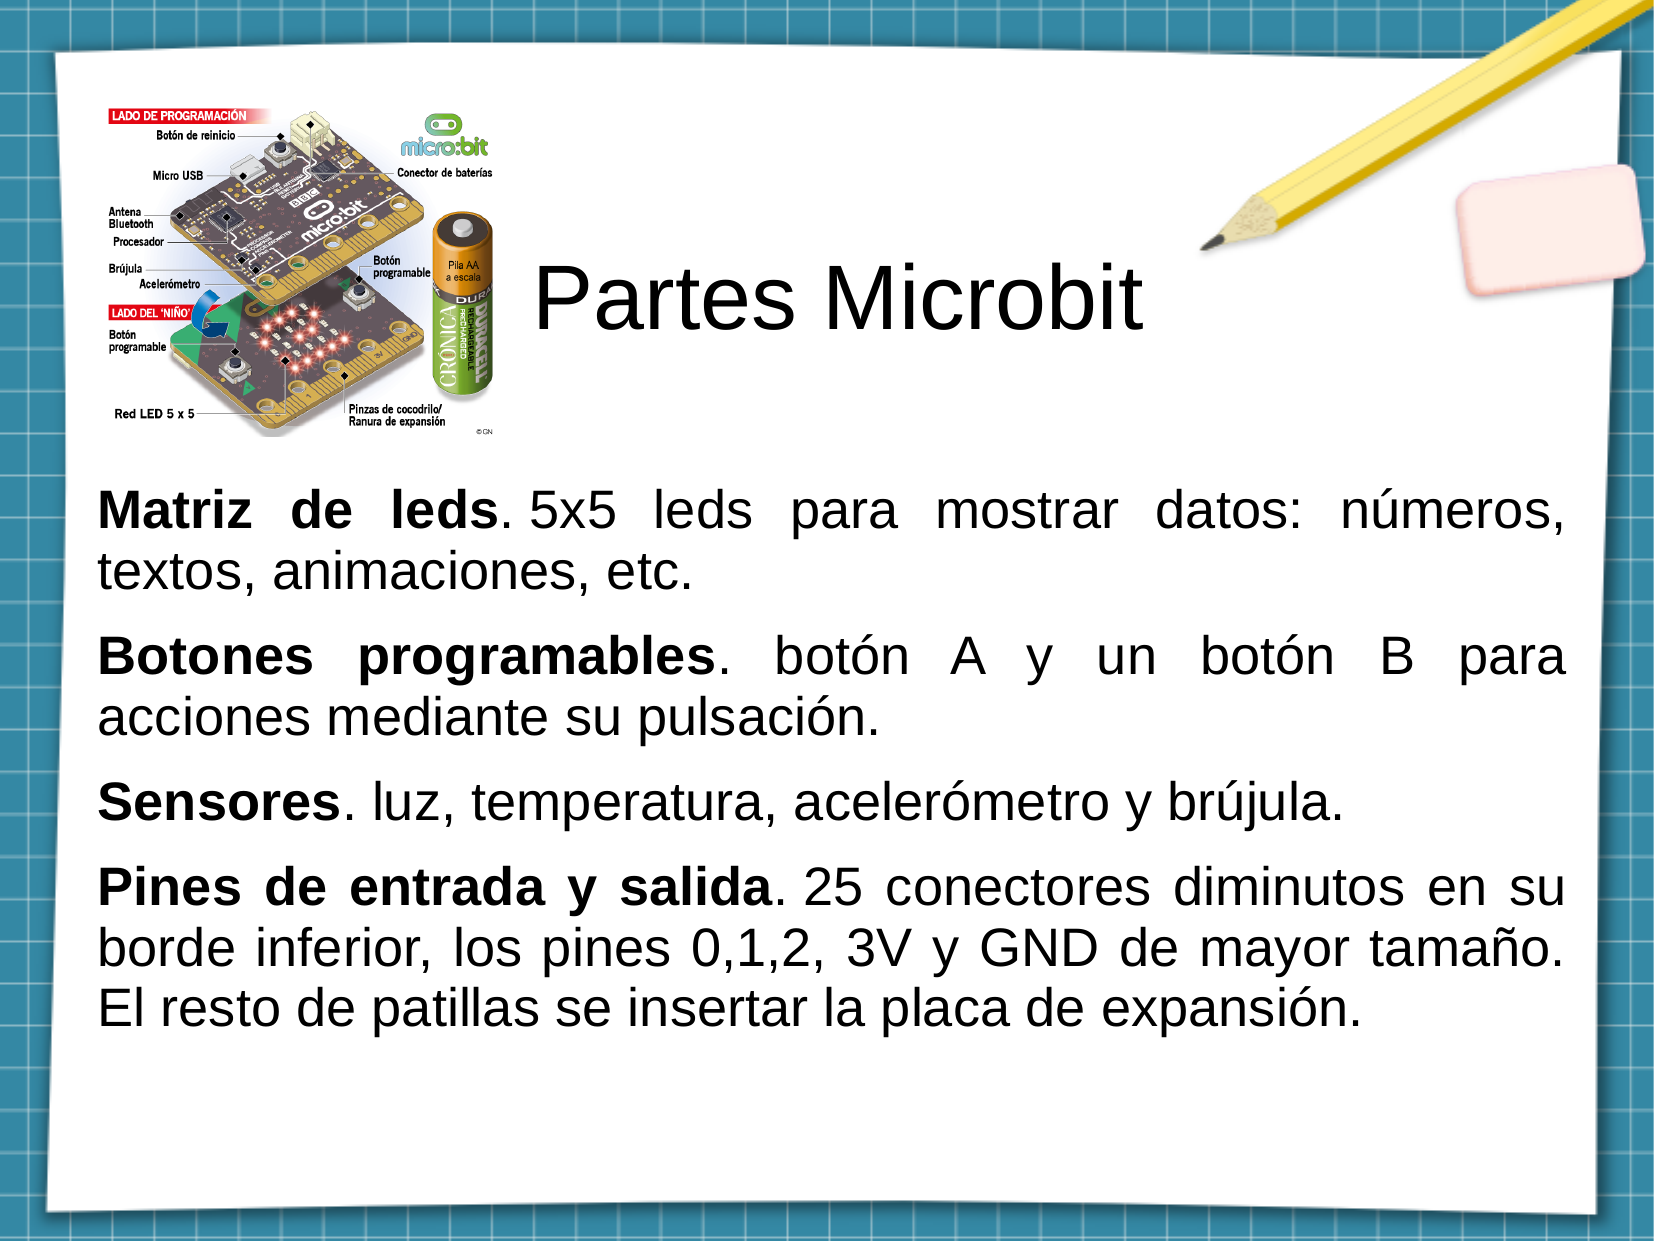

# Partes Microbit
Matriz de leds. 5x5 leds para mostrar datos: números, textos, animaciones, etc.
Botones programables. botón A y un botón B para acciones mediante su pulsación.
Sensores. luz, temperatura, acelerómetro y brújula.
Pines de entrada y salida. 25 conectores diminutos en su borde inferior, los pines 0,1,2, 3V y GND de mayor tamaño. El resto de patillas se insertar la placa de expansión.